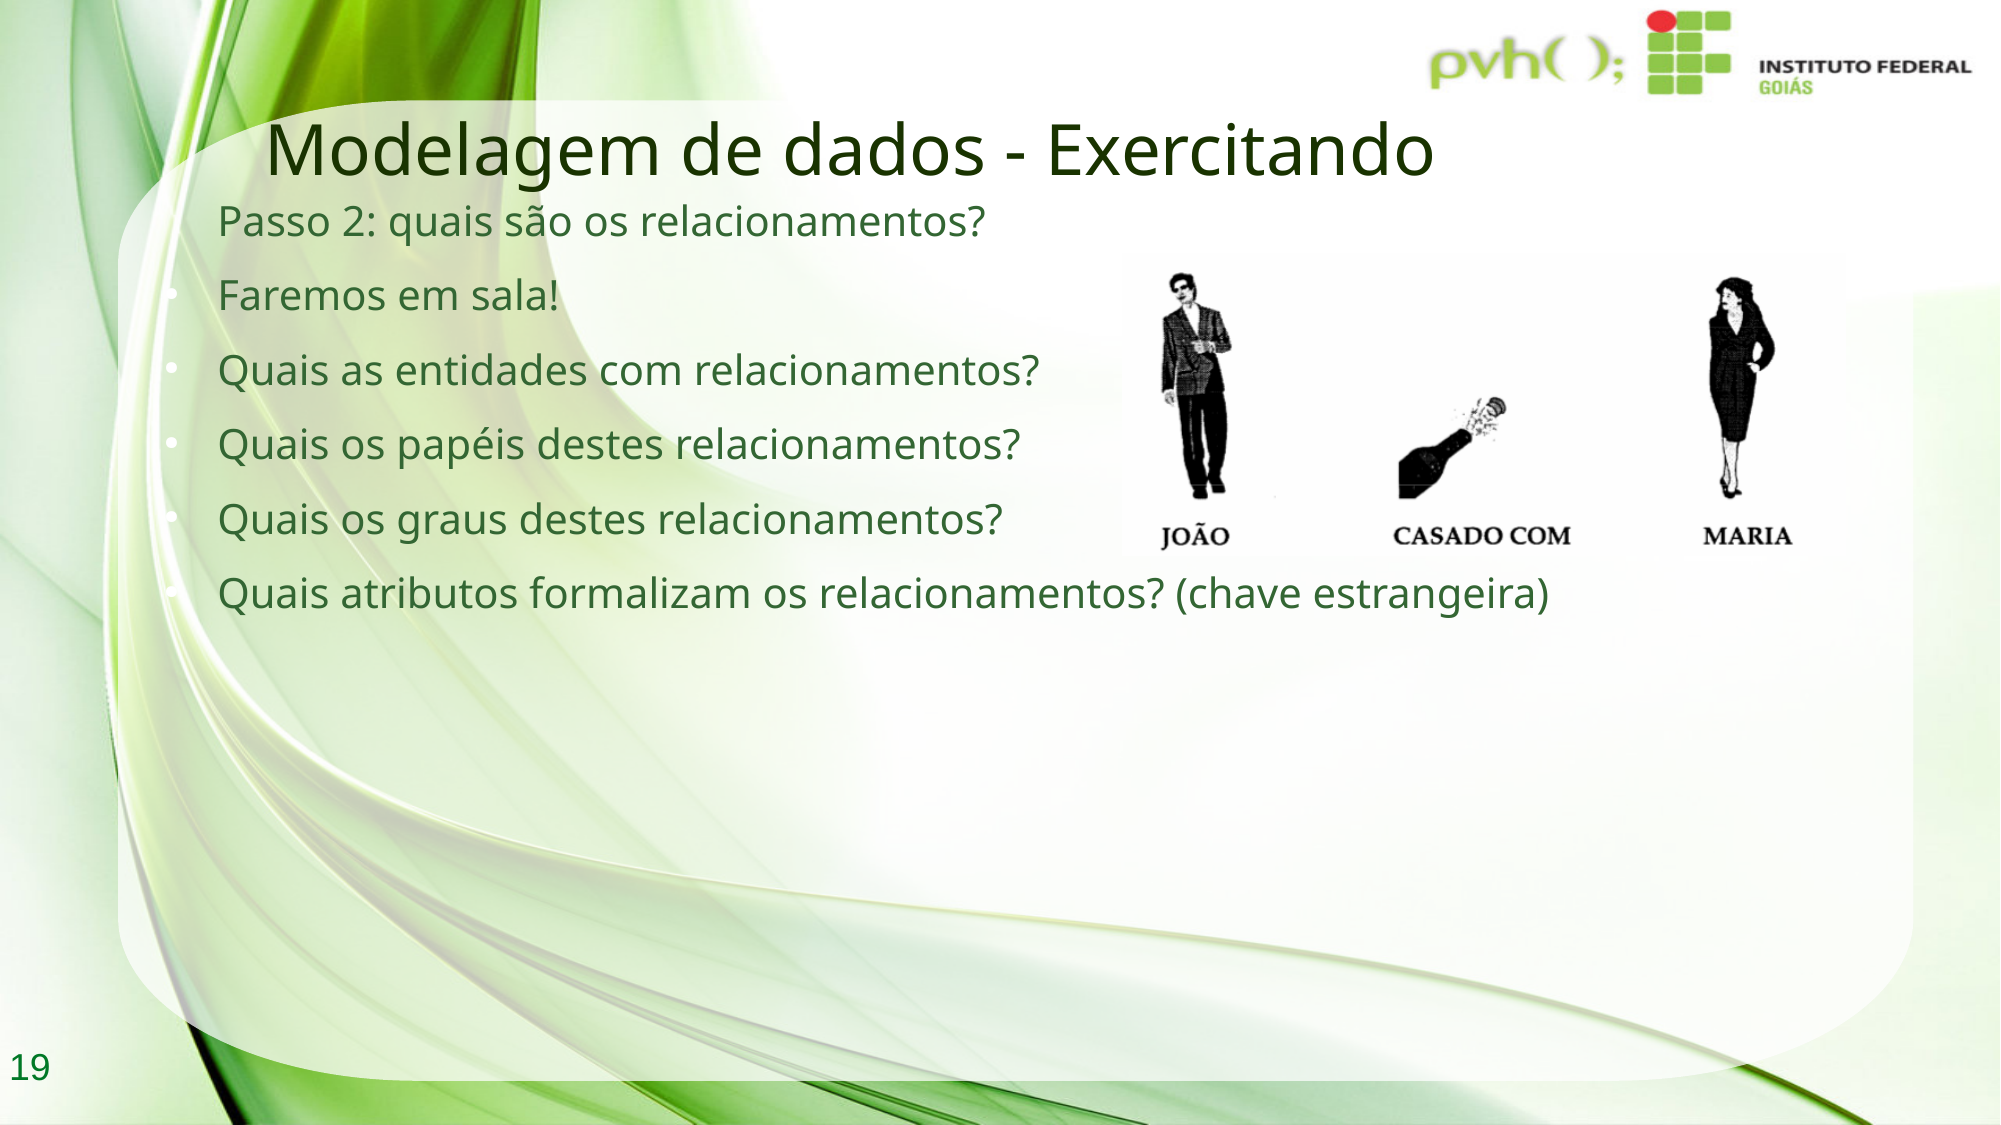

# Modelagem de dados - Exercitando
Passo 2: quais são os relacionamentos?
Faremos em sala!
Quais as entidades com relacionamentos?
Quais os papéis destes relacionamentos?
Quais os graus destes relacionamentos?
Quais atributos formalizam os relacionamentos? (chave estrangeira)
19